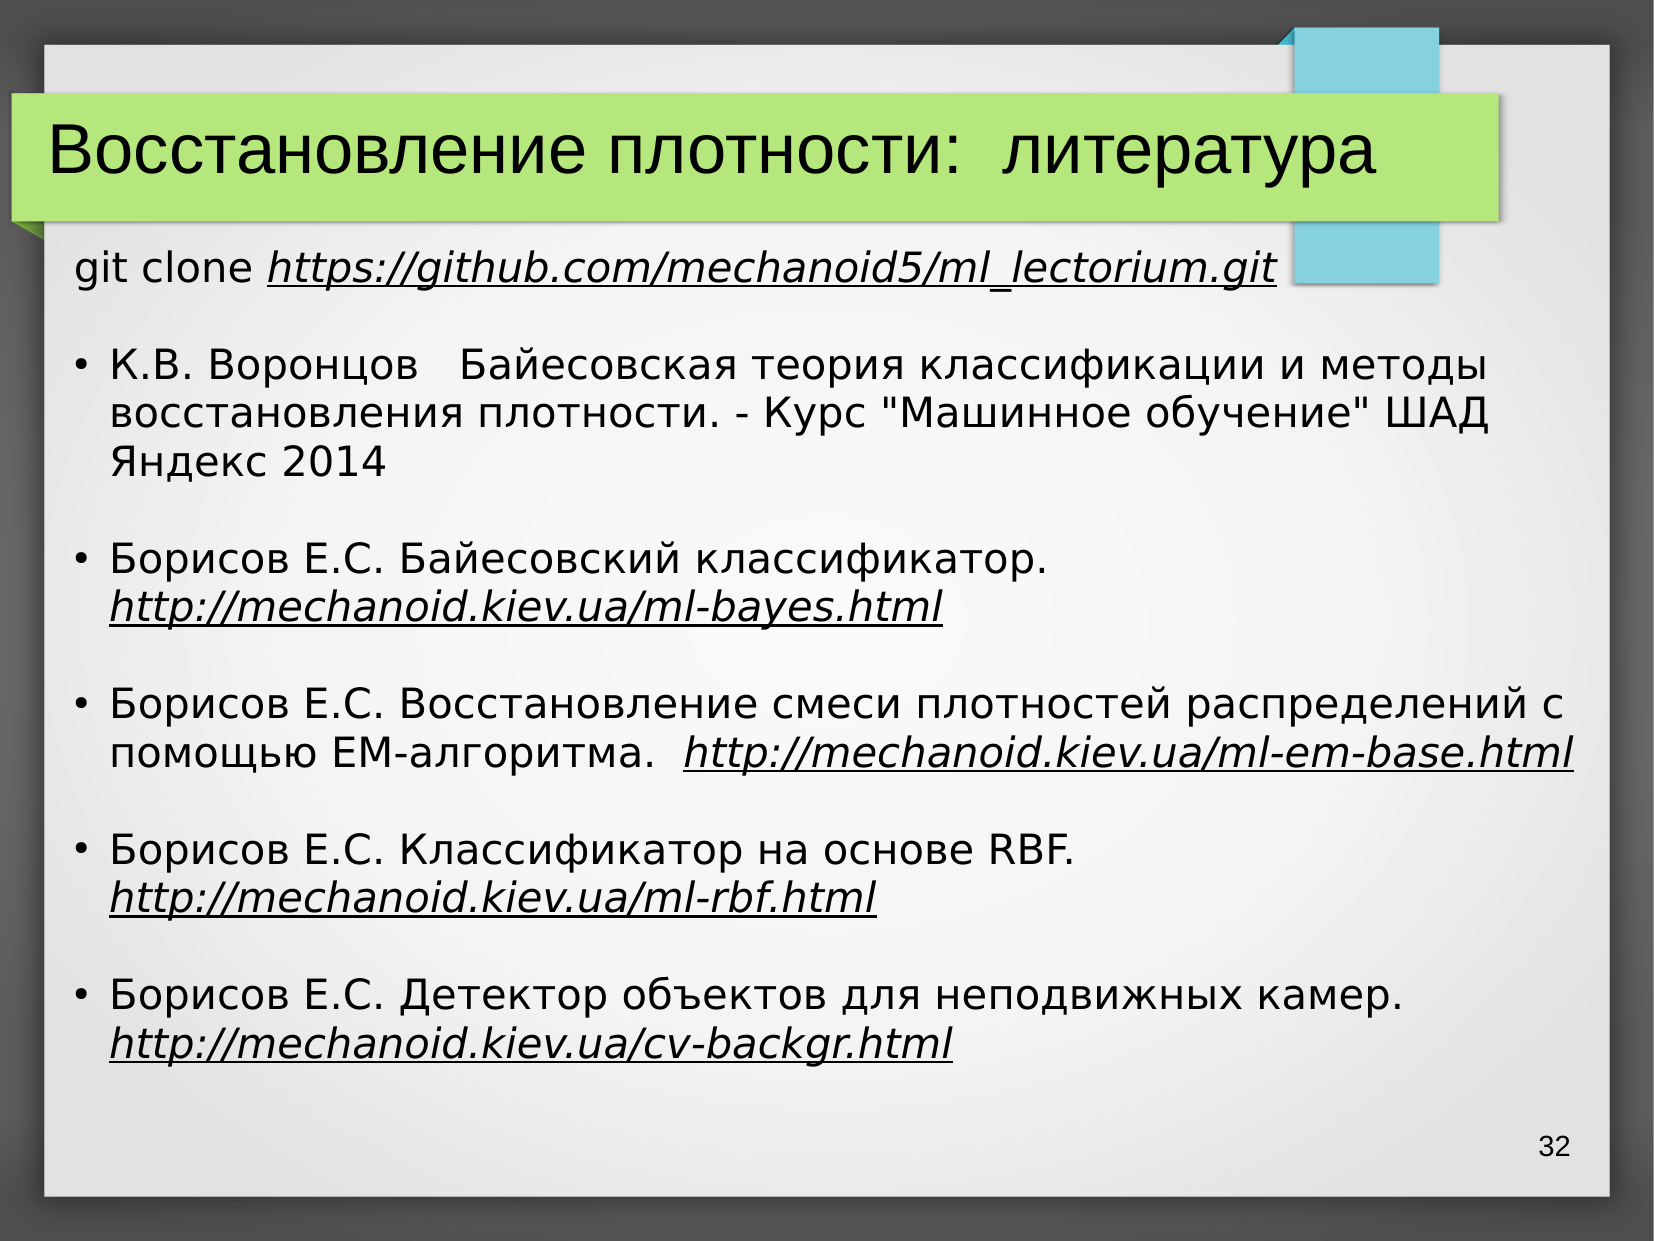

# Восстановление плотности: литература
git clone https://github.com/mechanoid5/ml_lectorium.git
К.В. Воронцов Байесовская теория классификации и методы восстановления плотности. - Курс "Машинное обучение" ШАД Яндекс 2014
Борисов Е.С. Байесовский классификатор.
http://mechanoid.kiev.ua/ml-bayes.html
Борисов Е.С. Восстановление смеси плотностей распределений с помощью EM-алгоритма. http://mechanoid.kiev.ua/ml-em-base.html
Борисов Е.С. Классификатор на основе RBF.
http://mechanoid.kiev.ua/ml-rbf.html
Борисов Е.С. Детектор объектов для неподвижных камер.
http://mechanoid.kiev.ua/cv-backgr.html
32